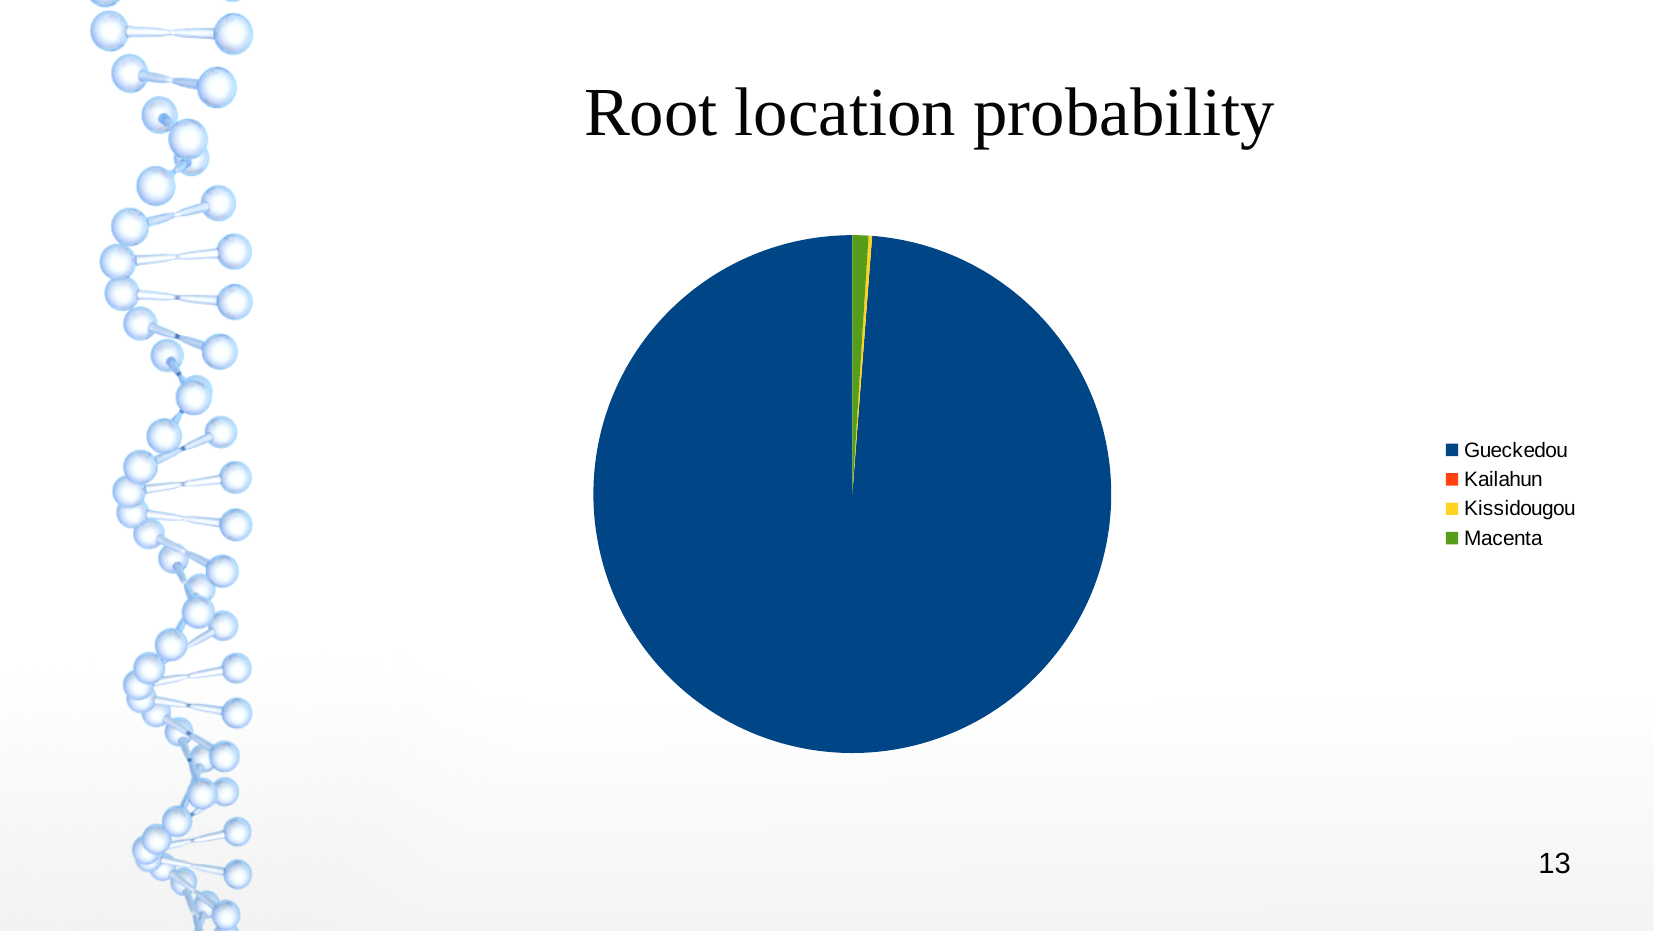

# Root location probability
### Chart
| Category | 1 colonne |
|---|---|
| Gueckedou | 0.987791343 |
| Kailahun | 0.0 |
| Kissidougou | 0.002219756 |
| Macenta | 0.009988901 |13